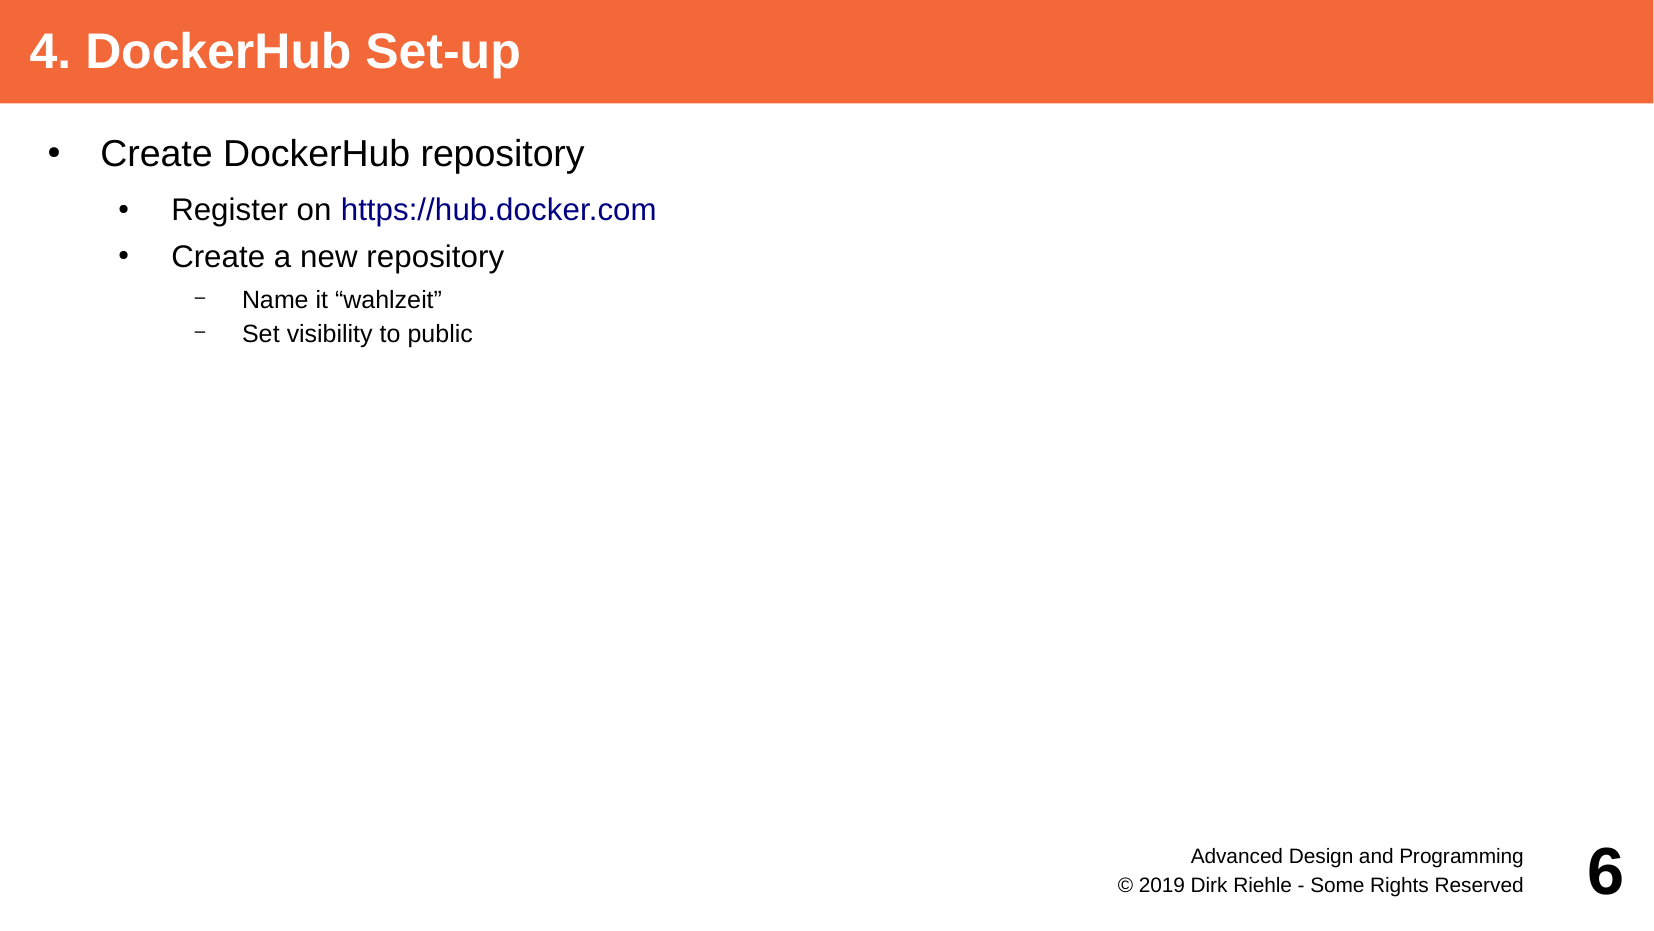

# 4. DockerHub Set-up
Create DockerHub repository
Register on https://hub.docker.com
Create a new repository
Name it “wahlzeit”
Set visibility to public
Advanced Design and Programming
6
© 2019 Dirk Riehle - Some Rights Reserved